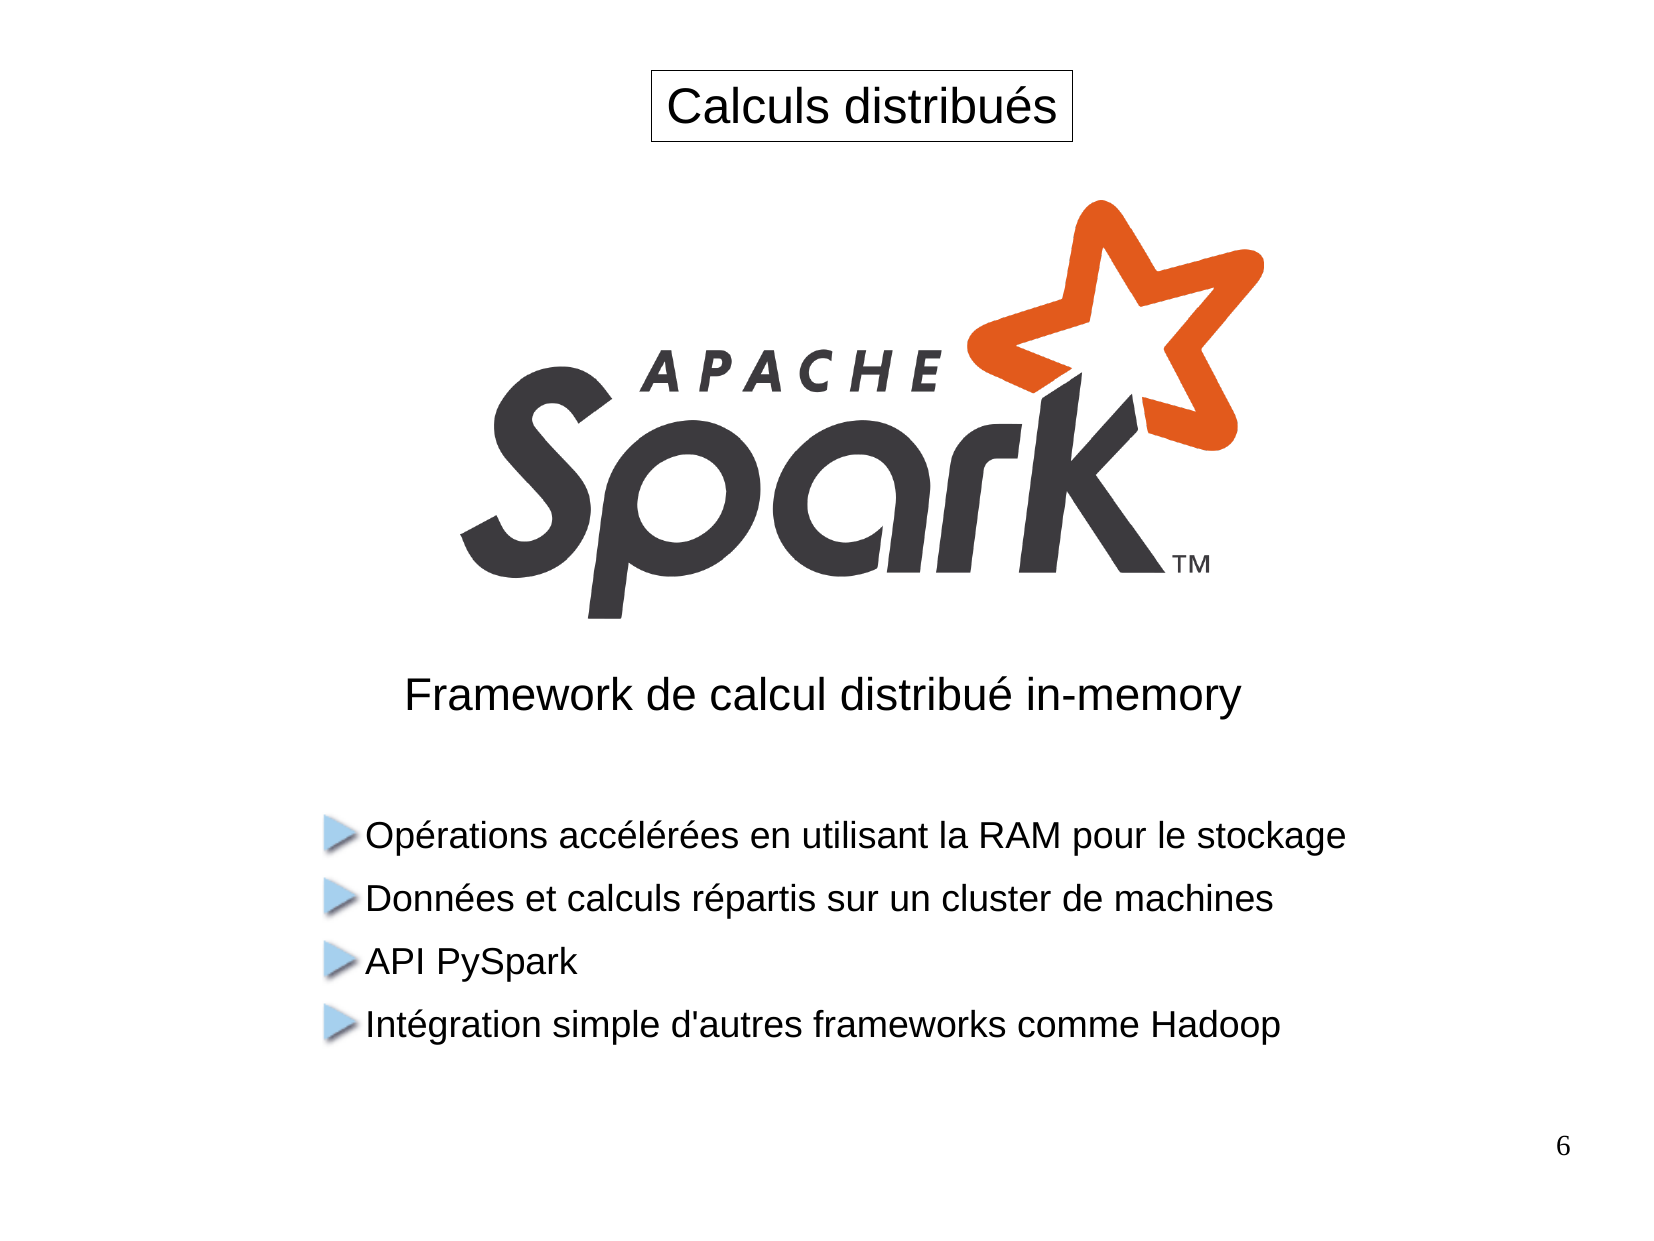

Calculs distribués
Framework de calcul distribué in-memory
Opérations accélérées en utilisant la RAM pour le stockage
Données et calculs répartis sur un cluster de machines
API PySpark
Intégration simple d'autres frameworks comme Hadoop
6